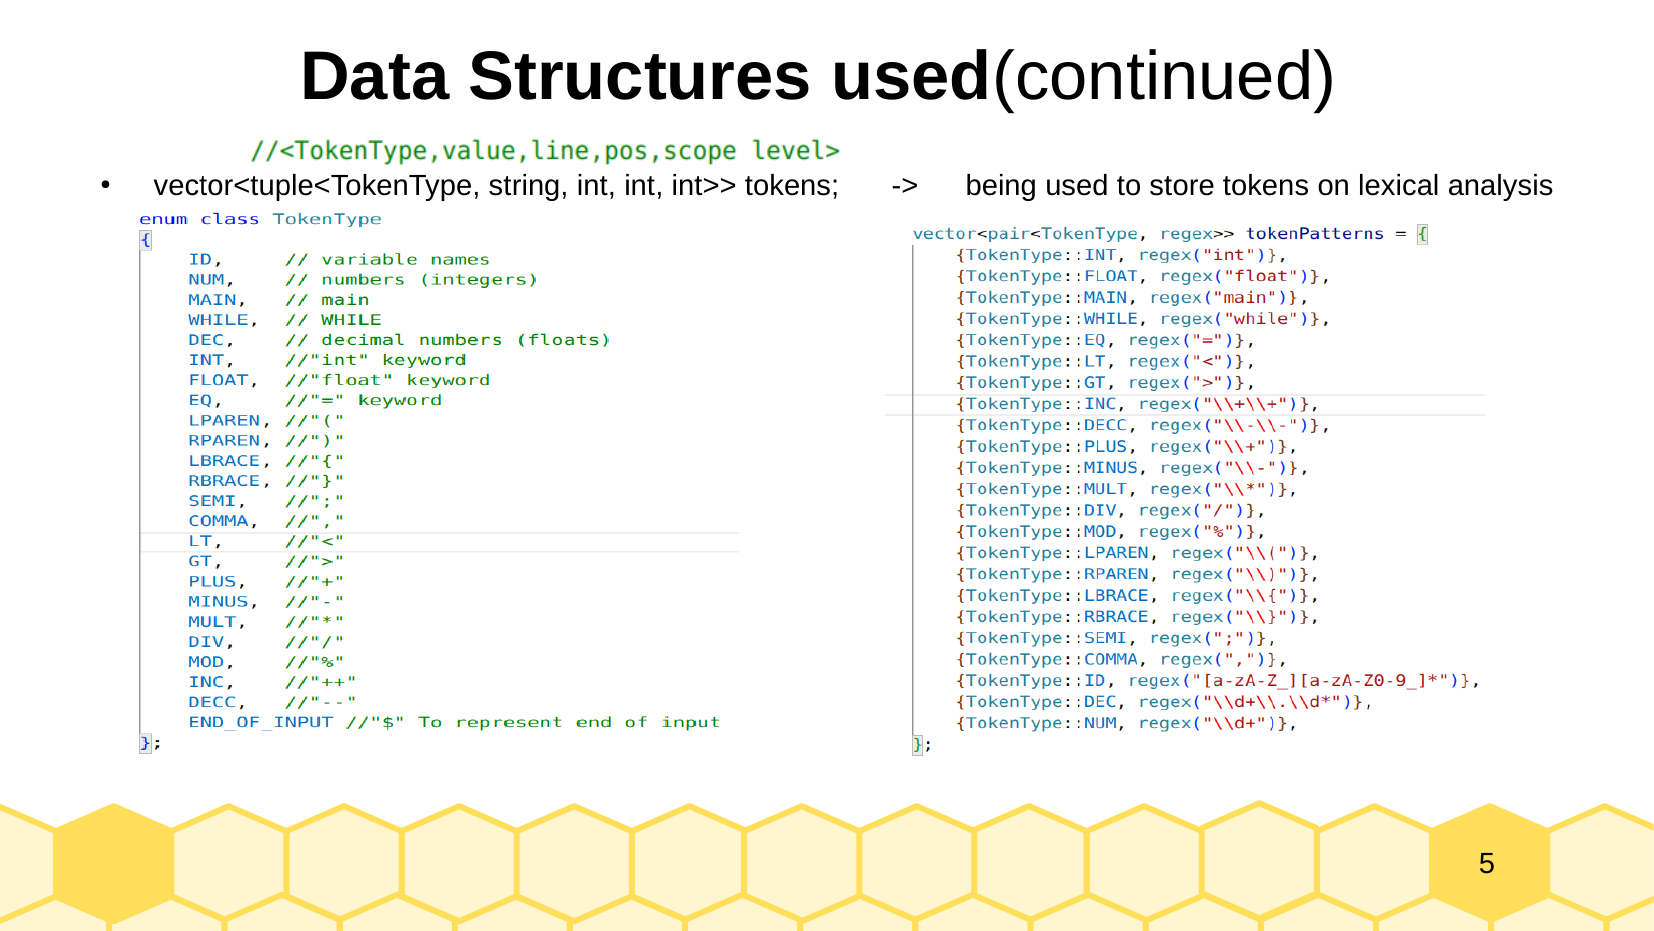

# Data Structures used(continued)
vector<tuple<TokenType, string, int, int, int>> tokens;	-> 	being used to store tokens on lexical analysis